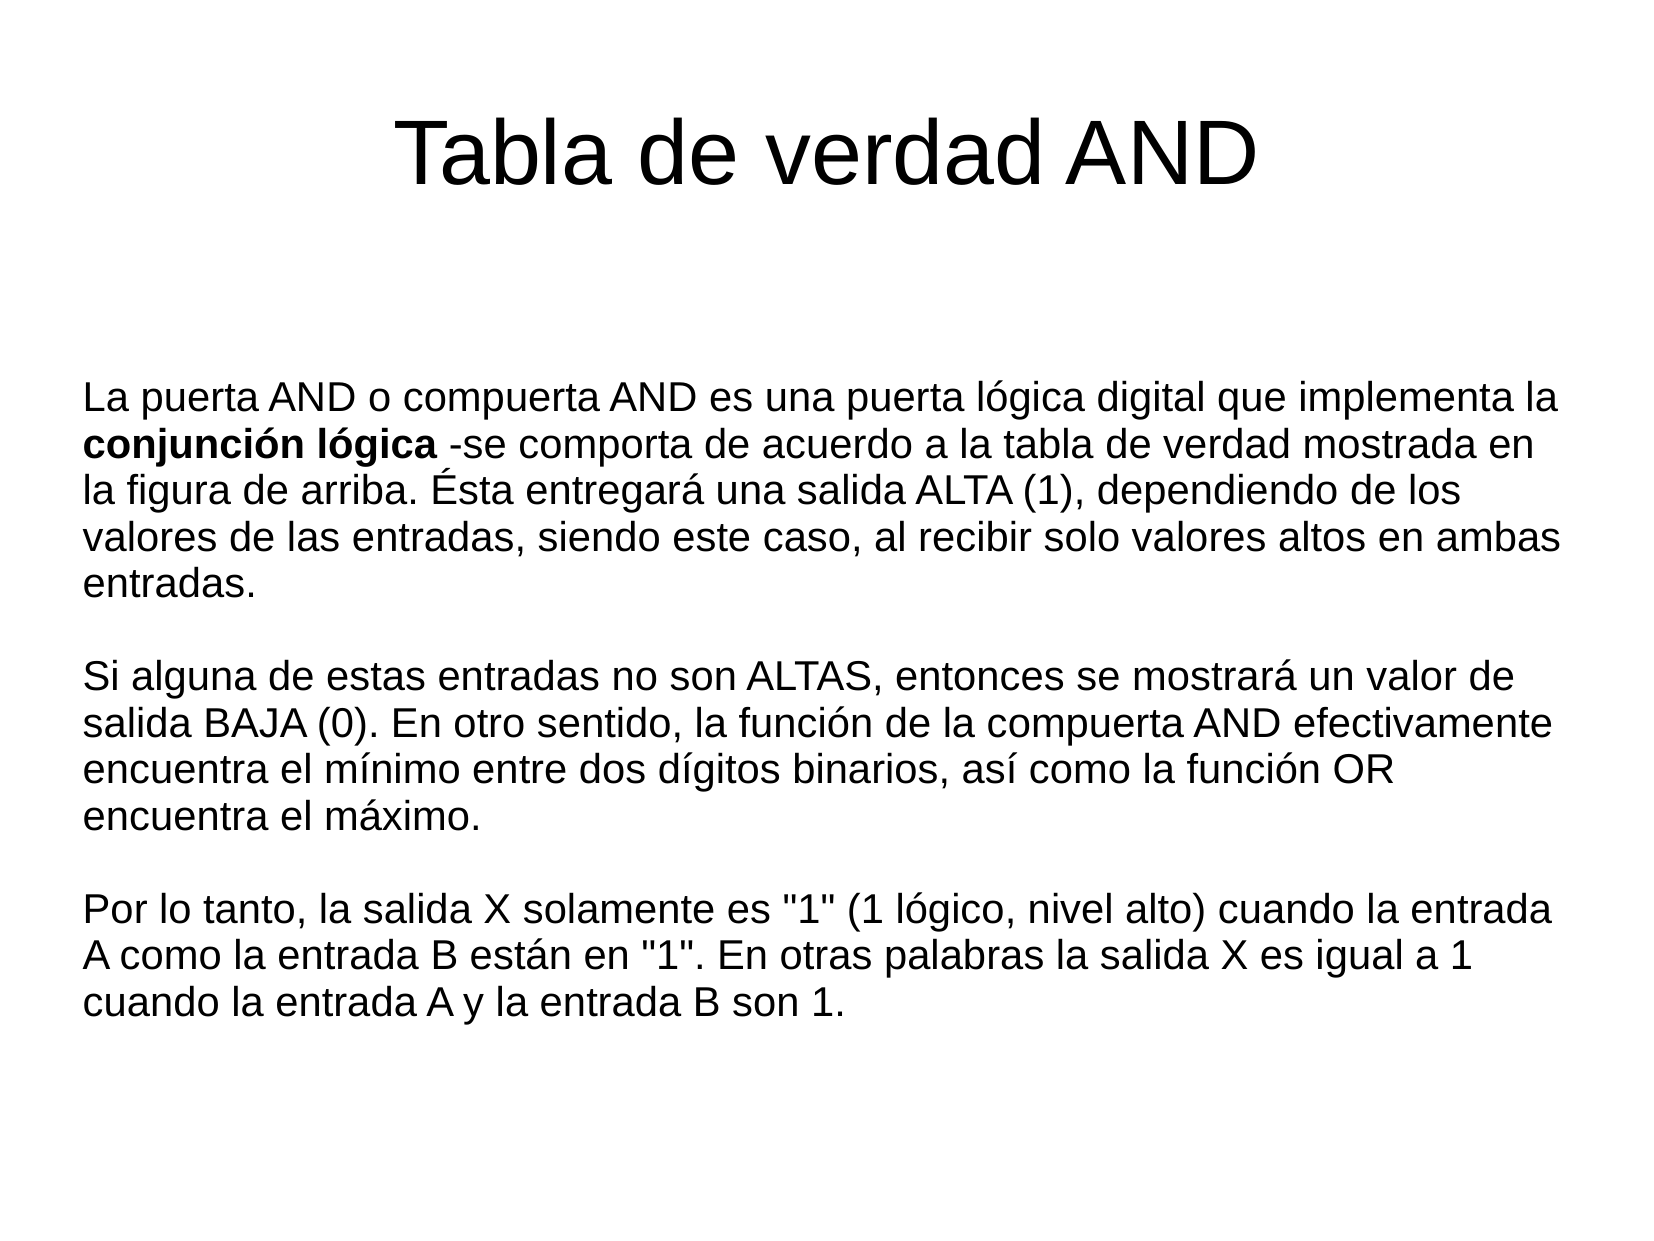

# Tabla de verdad AND
La puerta AND o compuerta AND es una puerta lógica digital que implementa la conjunción lógica -se comporta de acuerdo a la tabla de verdad mostrada en la figura de arriba. Ésta entregará una salida ALTA (1), dependiendo de los valores de las entradas, siendo este caso, al recibir solo valores altos en ambas entradas.
Si alguna de estas entradas no son ALTAS, entonces se mostrará un valor de salida BAJA (0). En otro sentido, la función de la compuerta AND efectivamente encuentra el mínimo entre dos dígitos binarios, así como la función OR encuentra el máximo.
Por lo tanto, la salida X solamente es "1" (1 lógico, nivel alto) cuando la entrada A como la entrada B están en "1". En otras palabras la salida X es igual a 1 cuando la entrada A y la entrada B son 1.